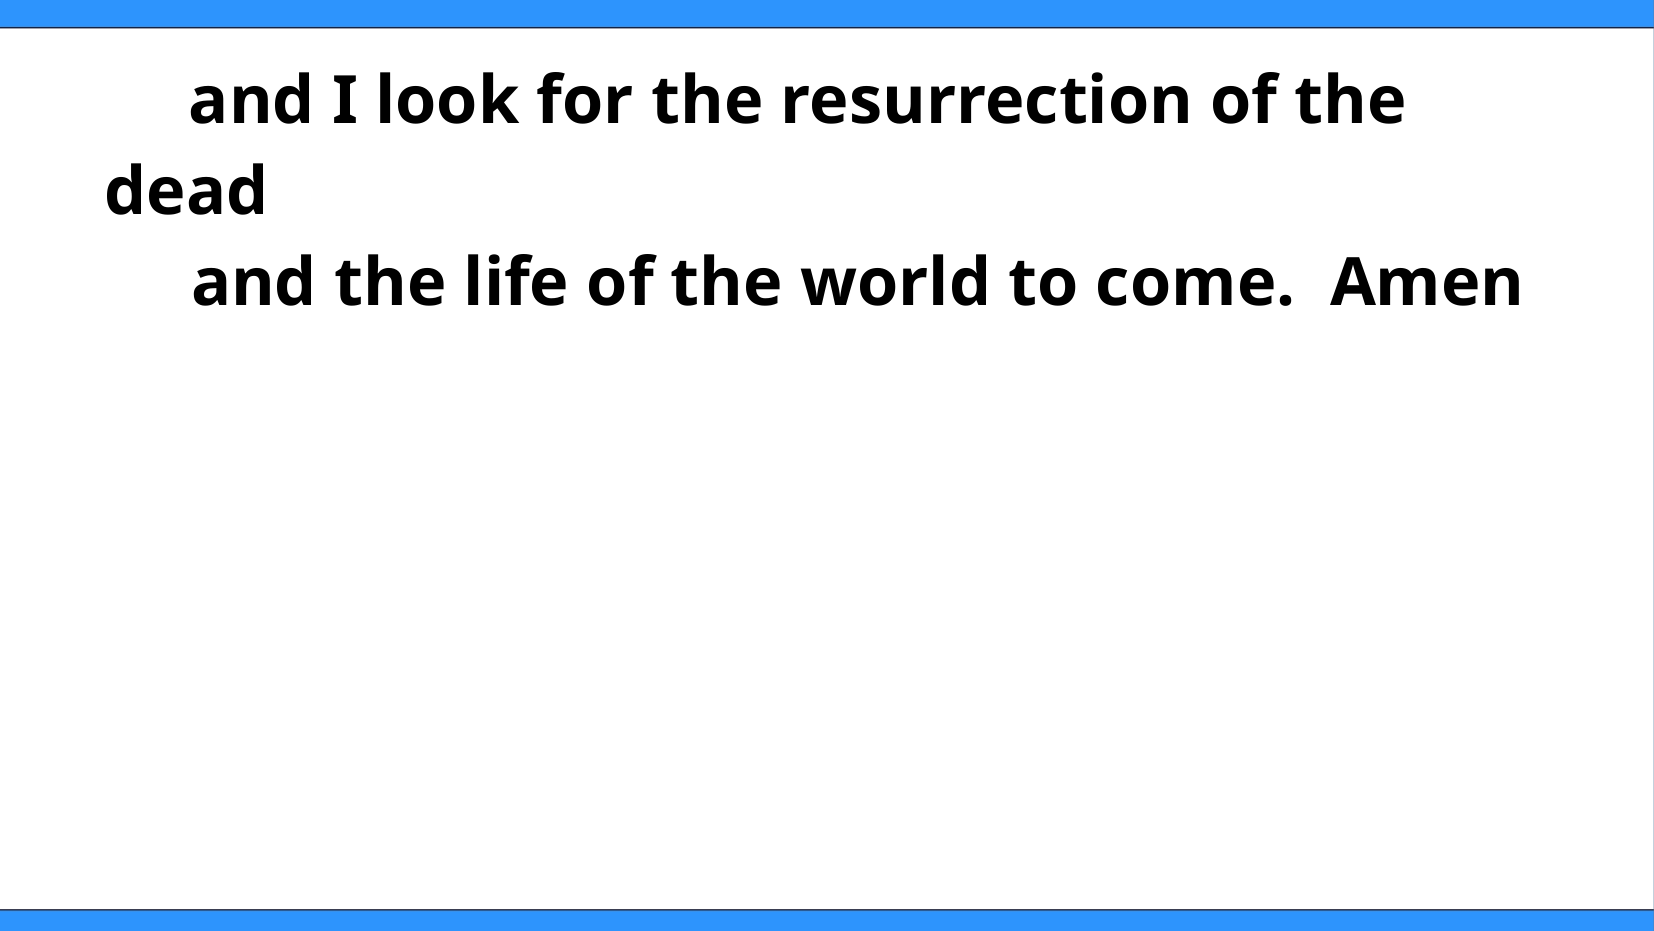

and I look for the resurrection of the dead
 and the life of the world to come. Amen